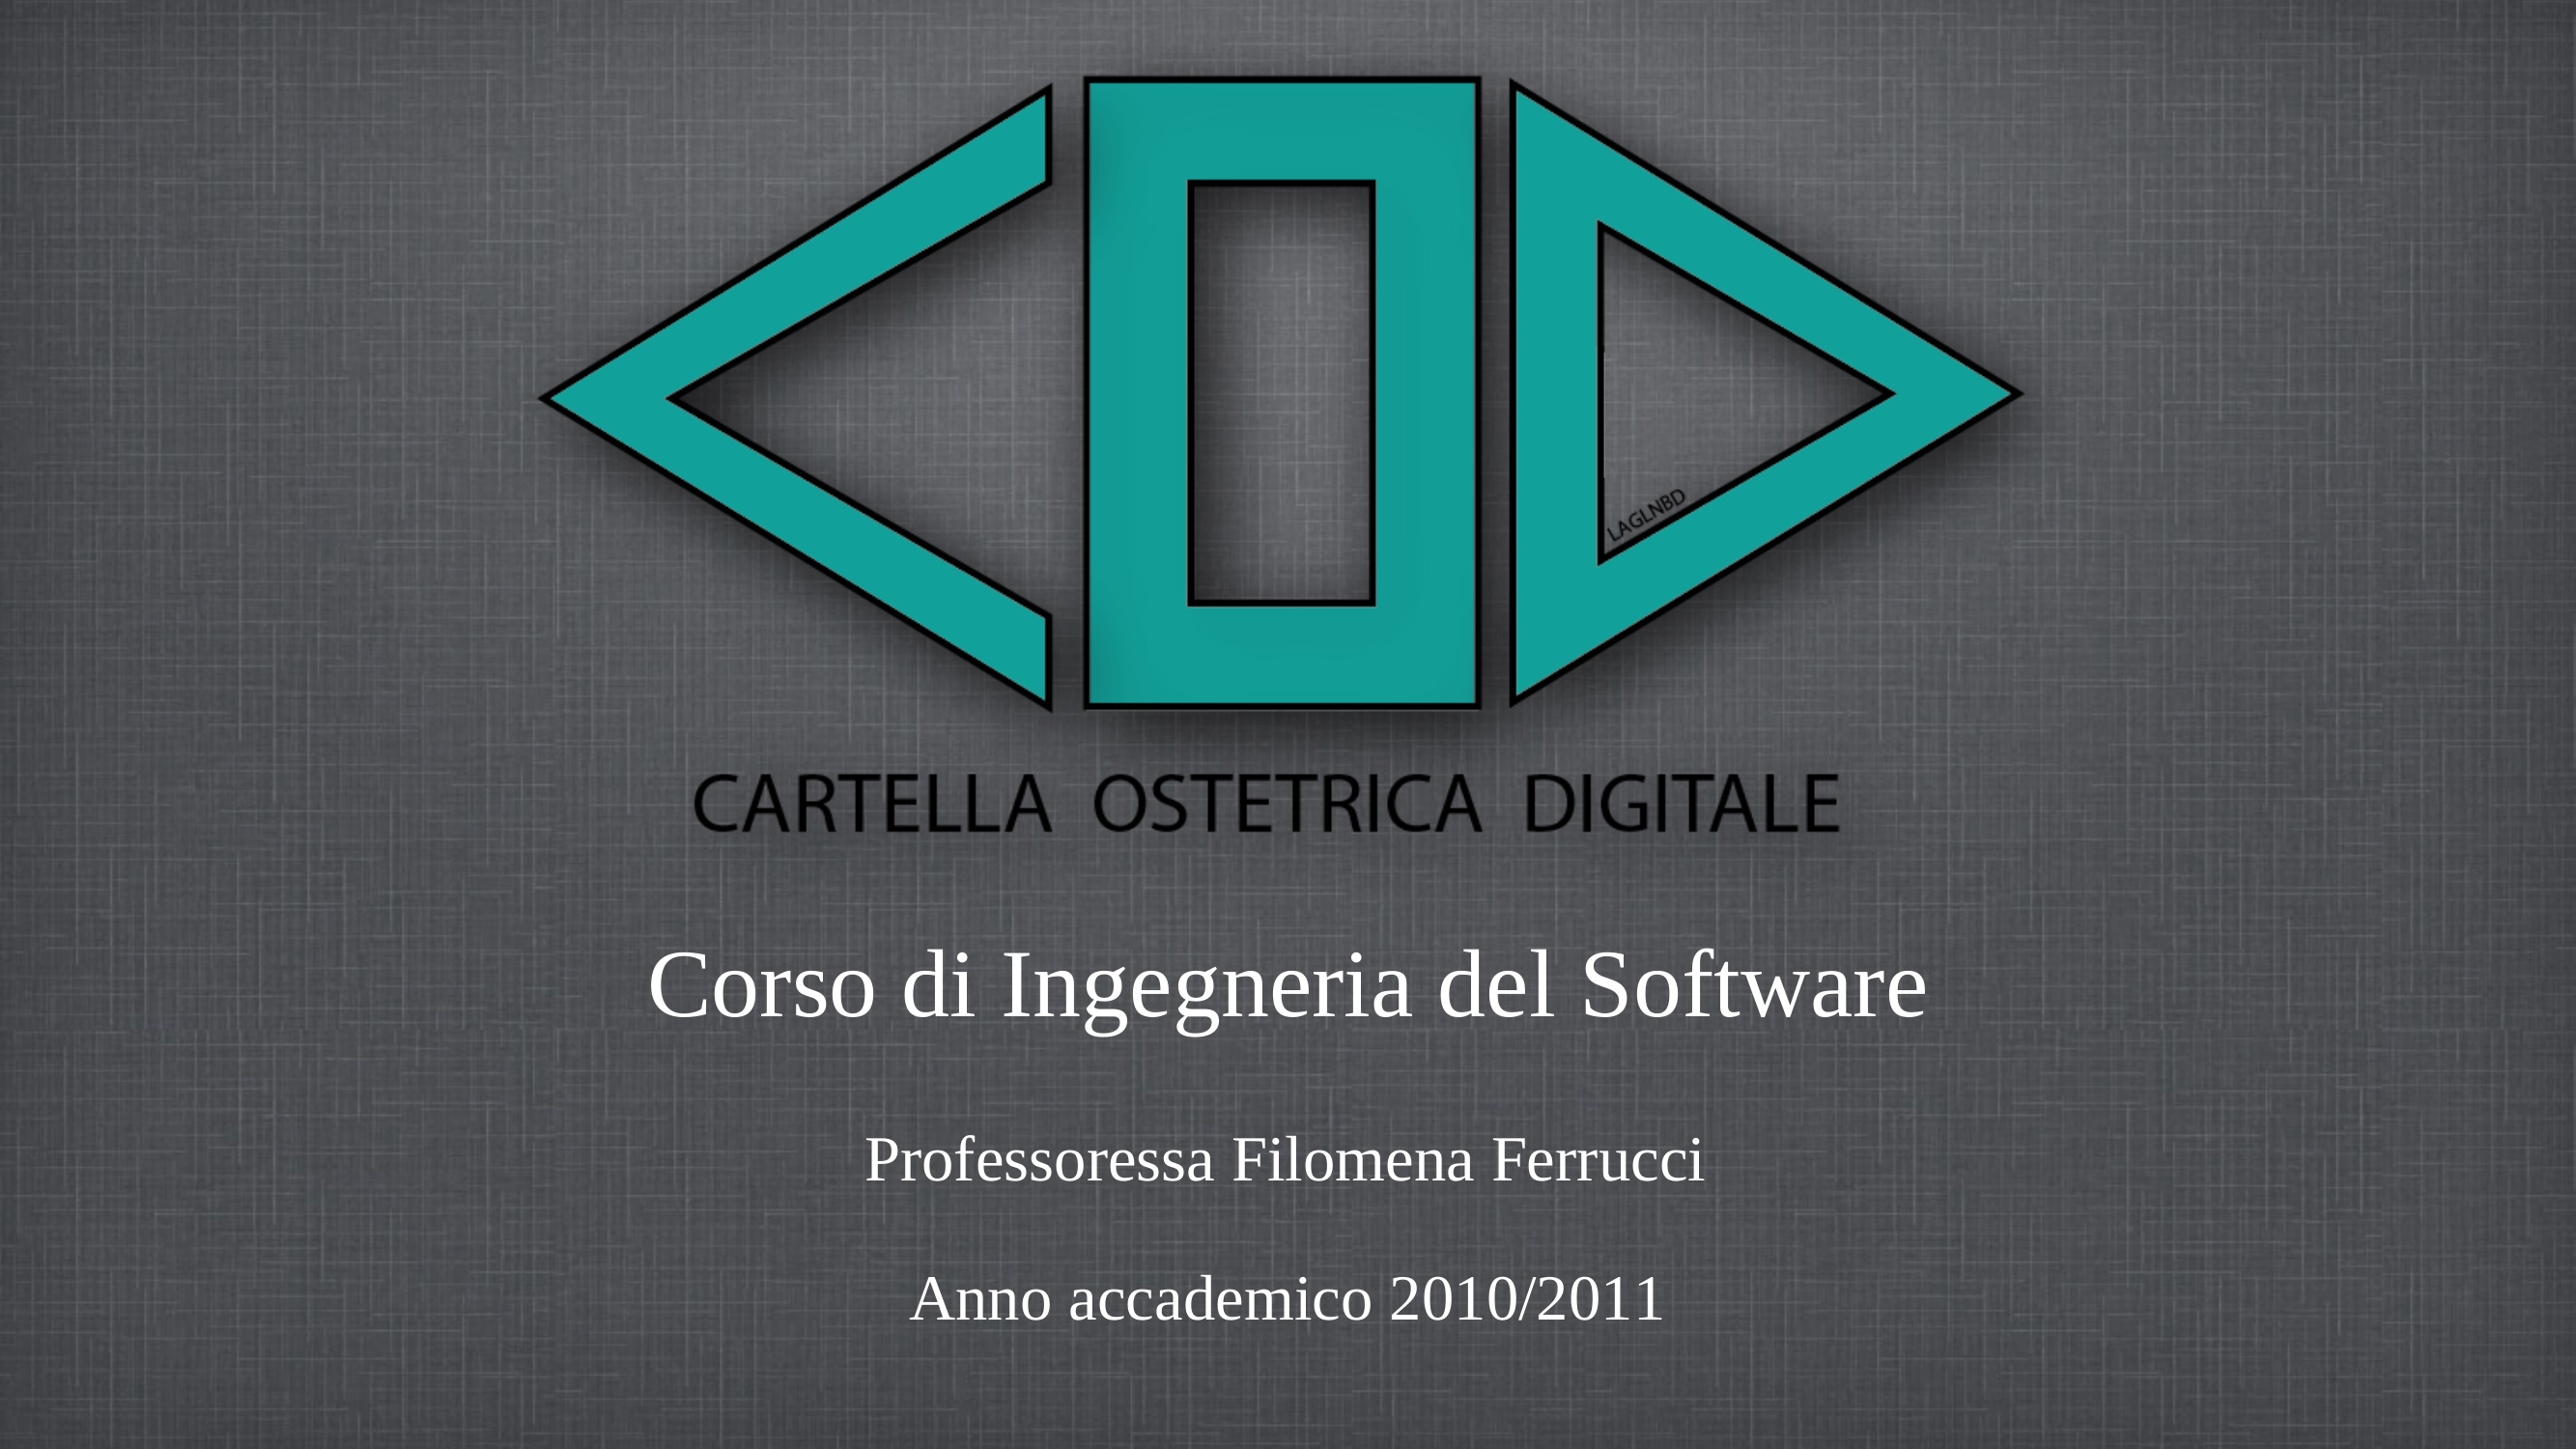

Corso di Ingegneria del Software
Professoressa Filomena Ferrucci
Anno accademico 2010/2011